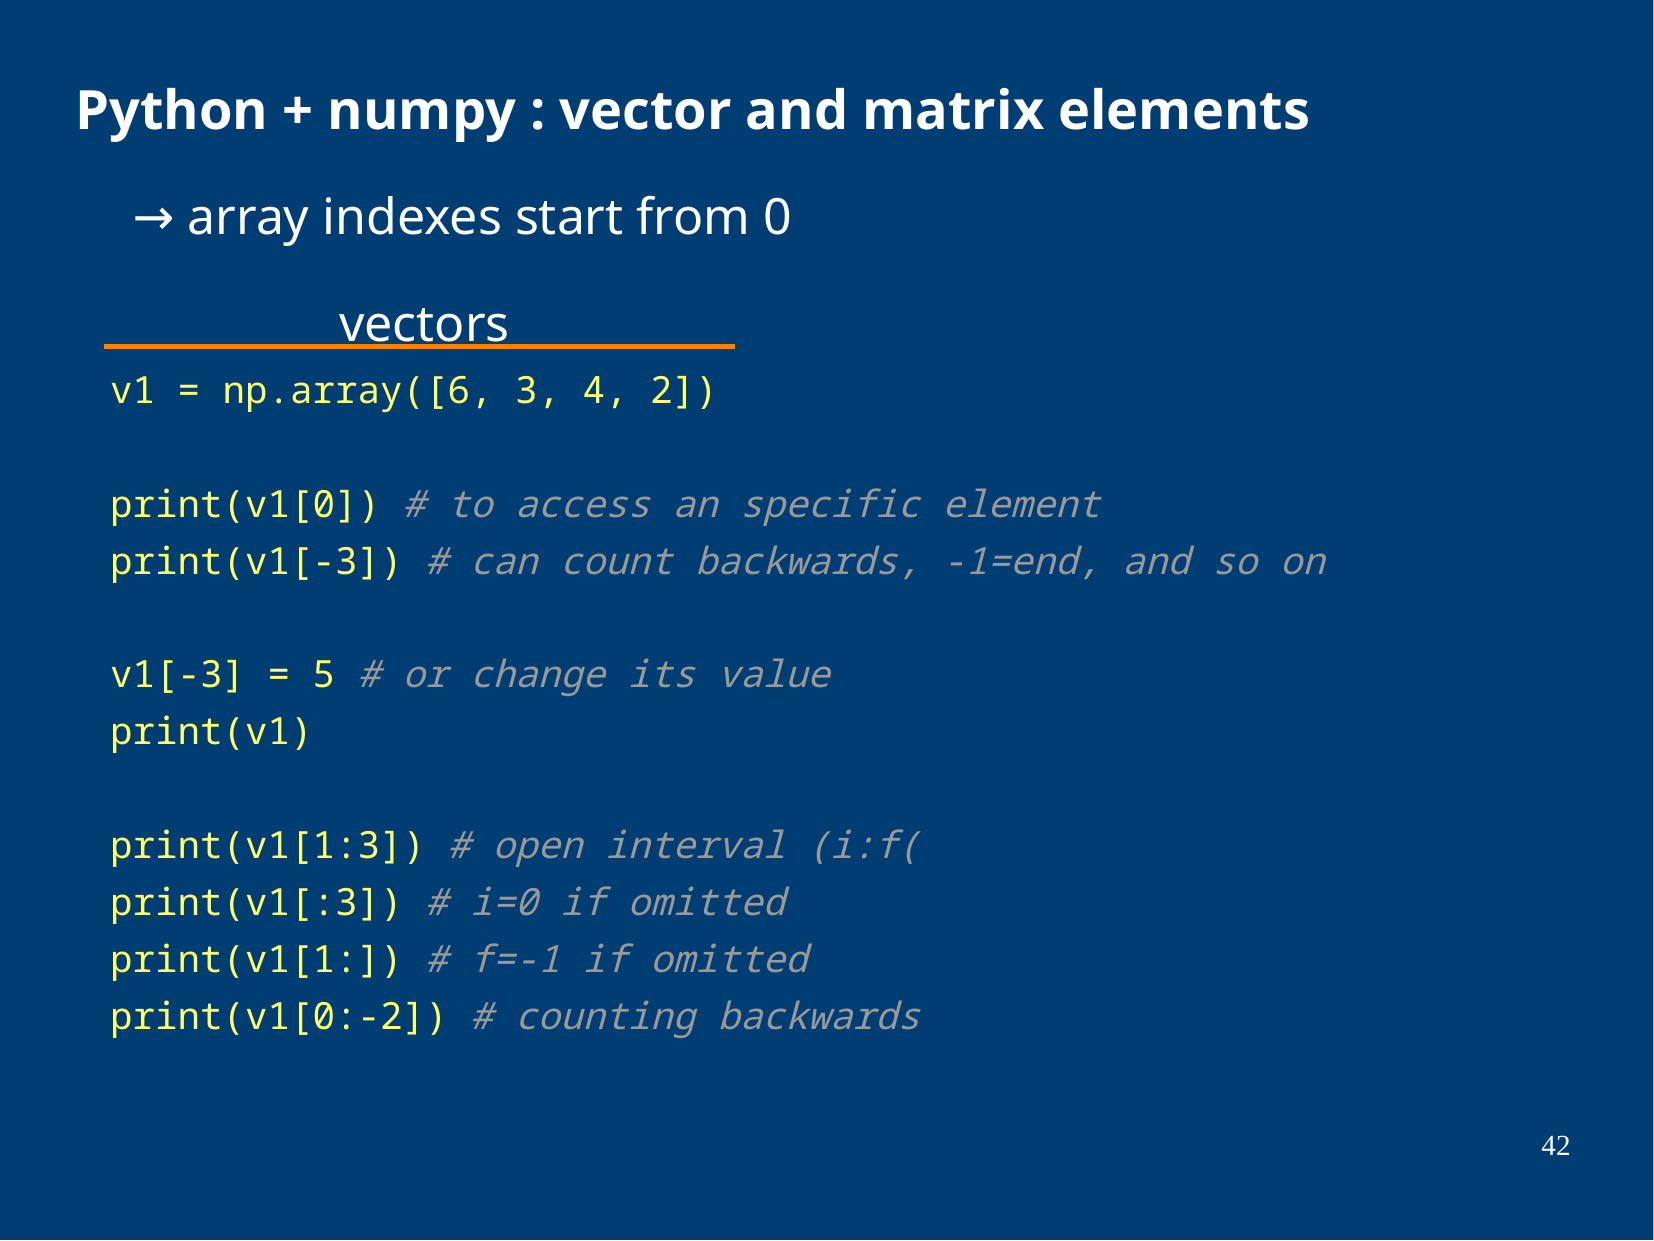

Python + numpy : vector and matrix elements
→ array indexes start from 0
vectors
v1 = np.array([6, 3, 4, 2])
print(v1[0]) # to access an specific element
print(v1[-3]) # can count backwards, -1=end, and so on
v1[-3] = 5 # or change its value
print(v1)
print(v1[1:3]) # open interval (i:f(
print(v1[:3]) # i=0 if omitted
print(v1[1:]) # f=-1 if omitted
print(v1[0:-2]) # counting backwards